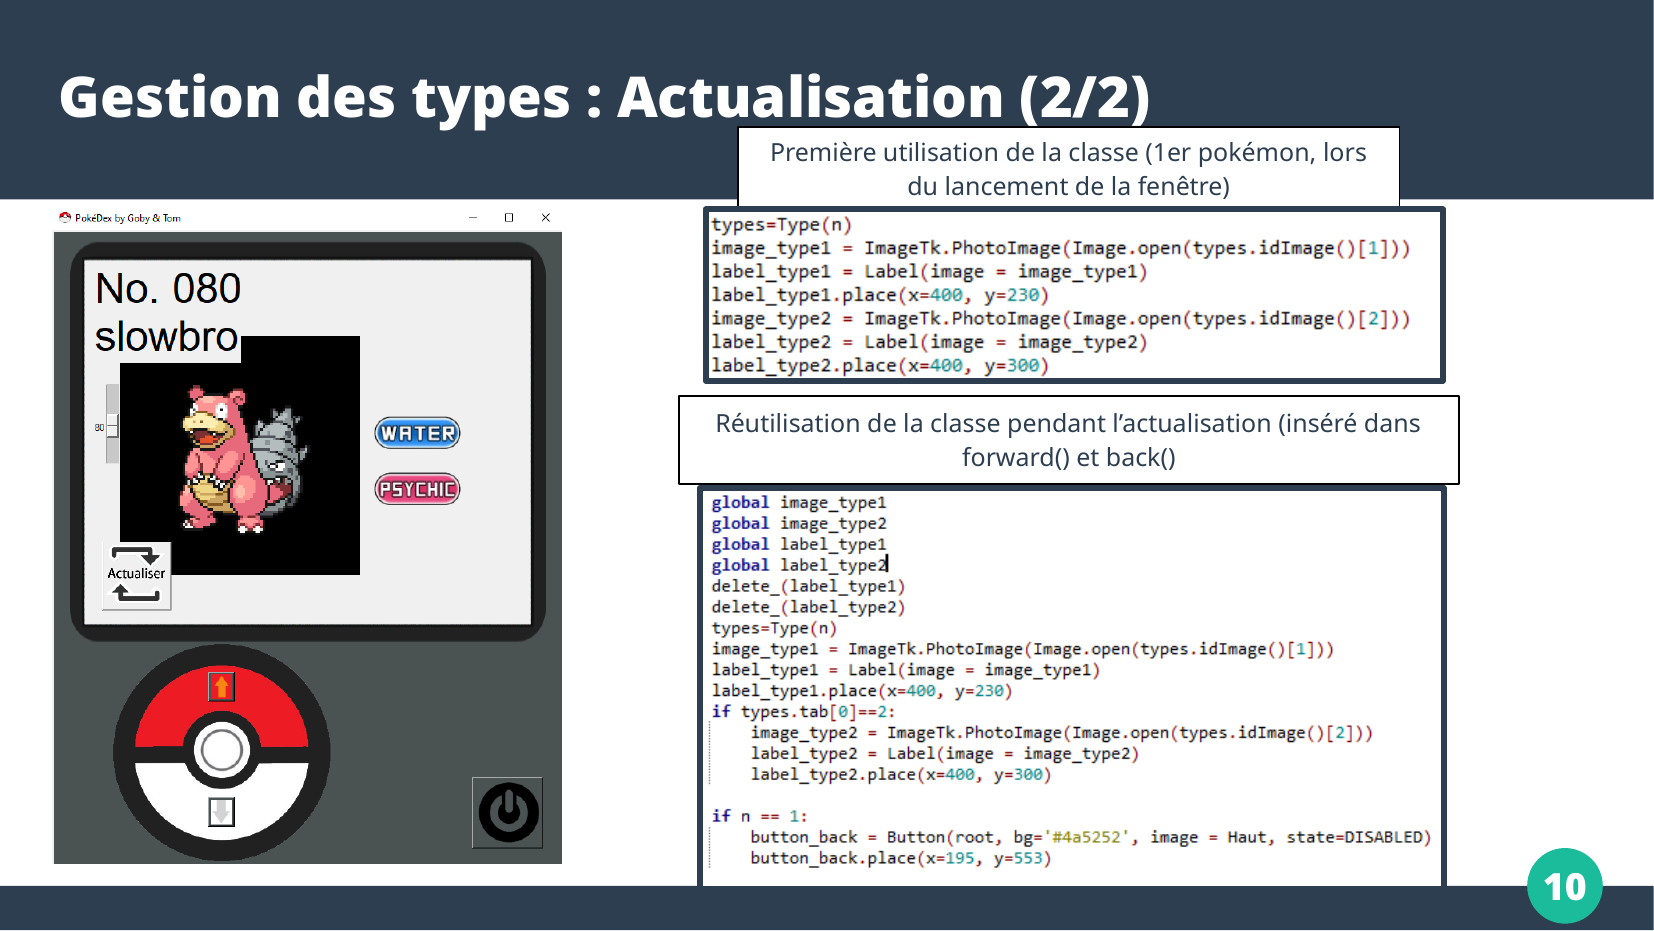

# Gestion des types : Actualisation (2/2)
Première utilisation de la classe (1er pokémon, lors du lancement de la fenêtre)
Réutilisation de la classe pendant l’actualisation (inséré dans forward() et back()